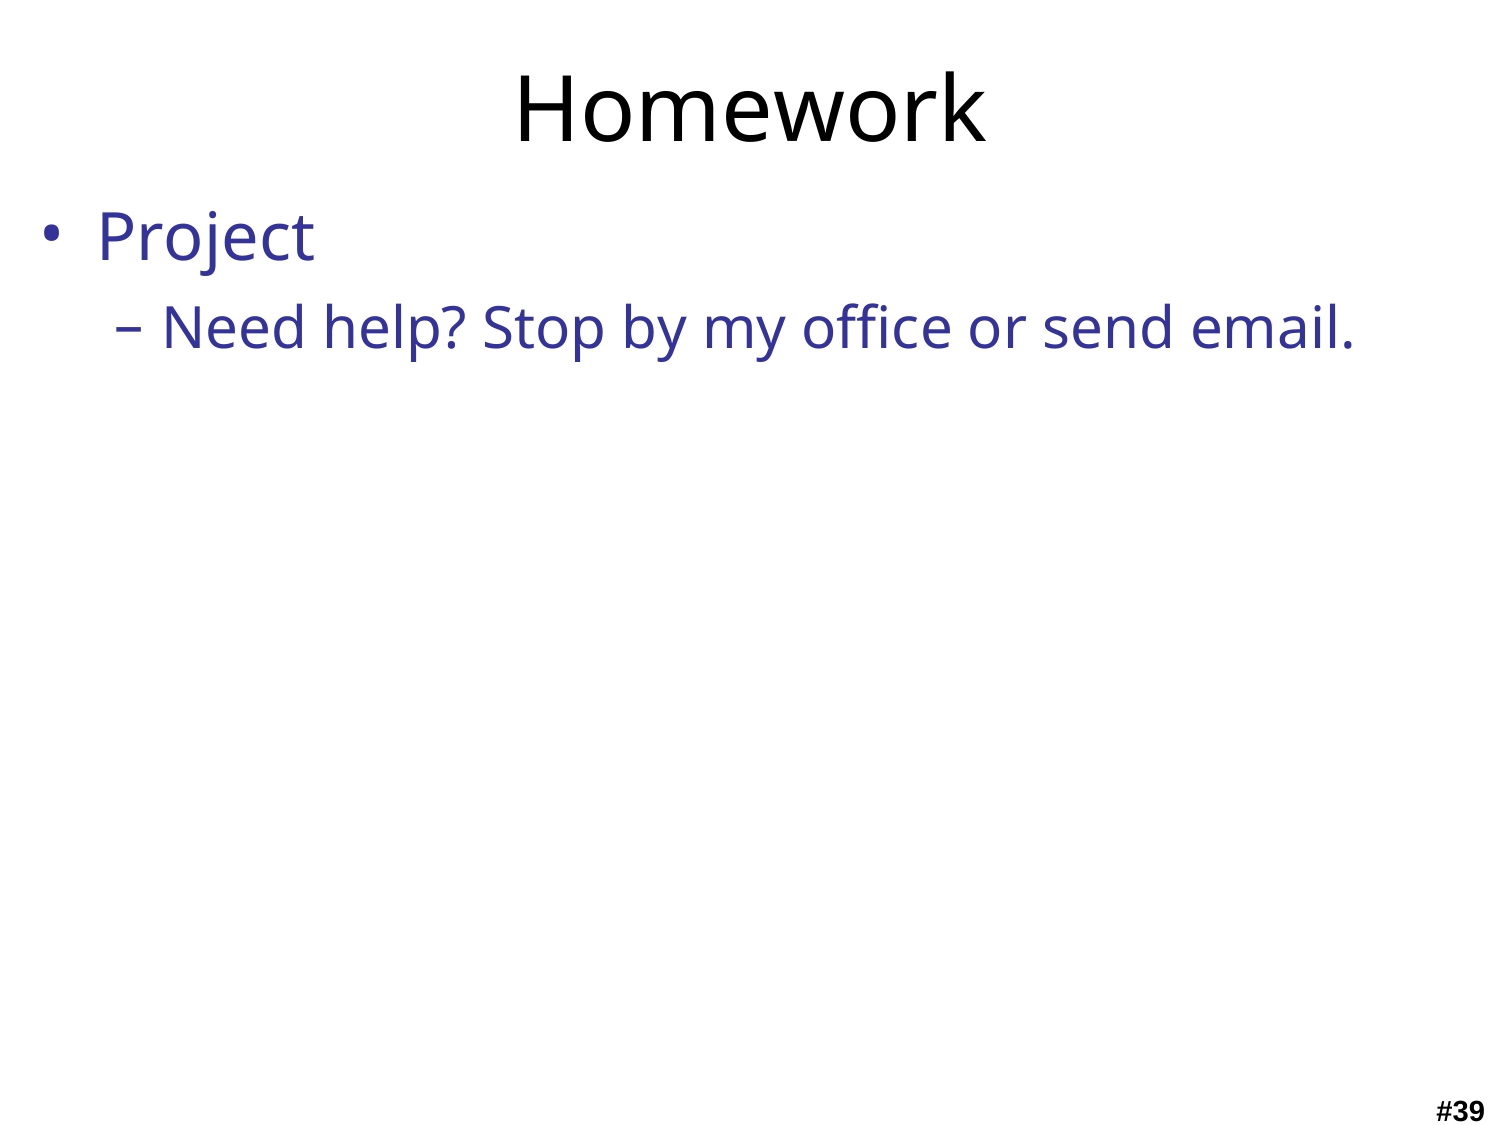

# Homework
Project
Need help? Stop by my office or send email.
39